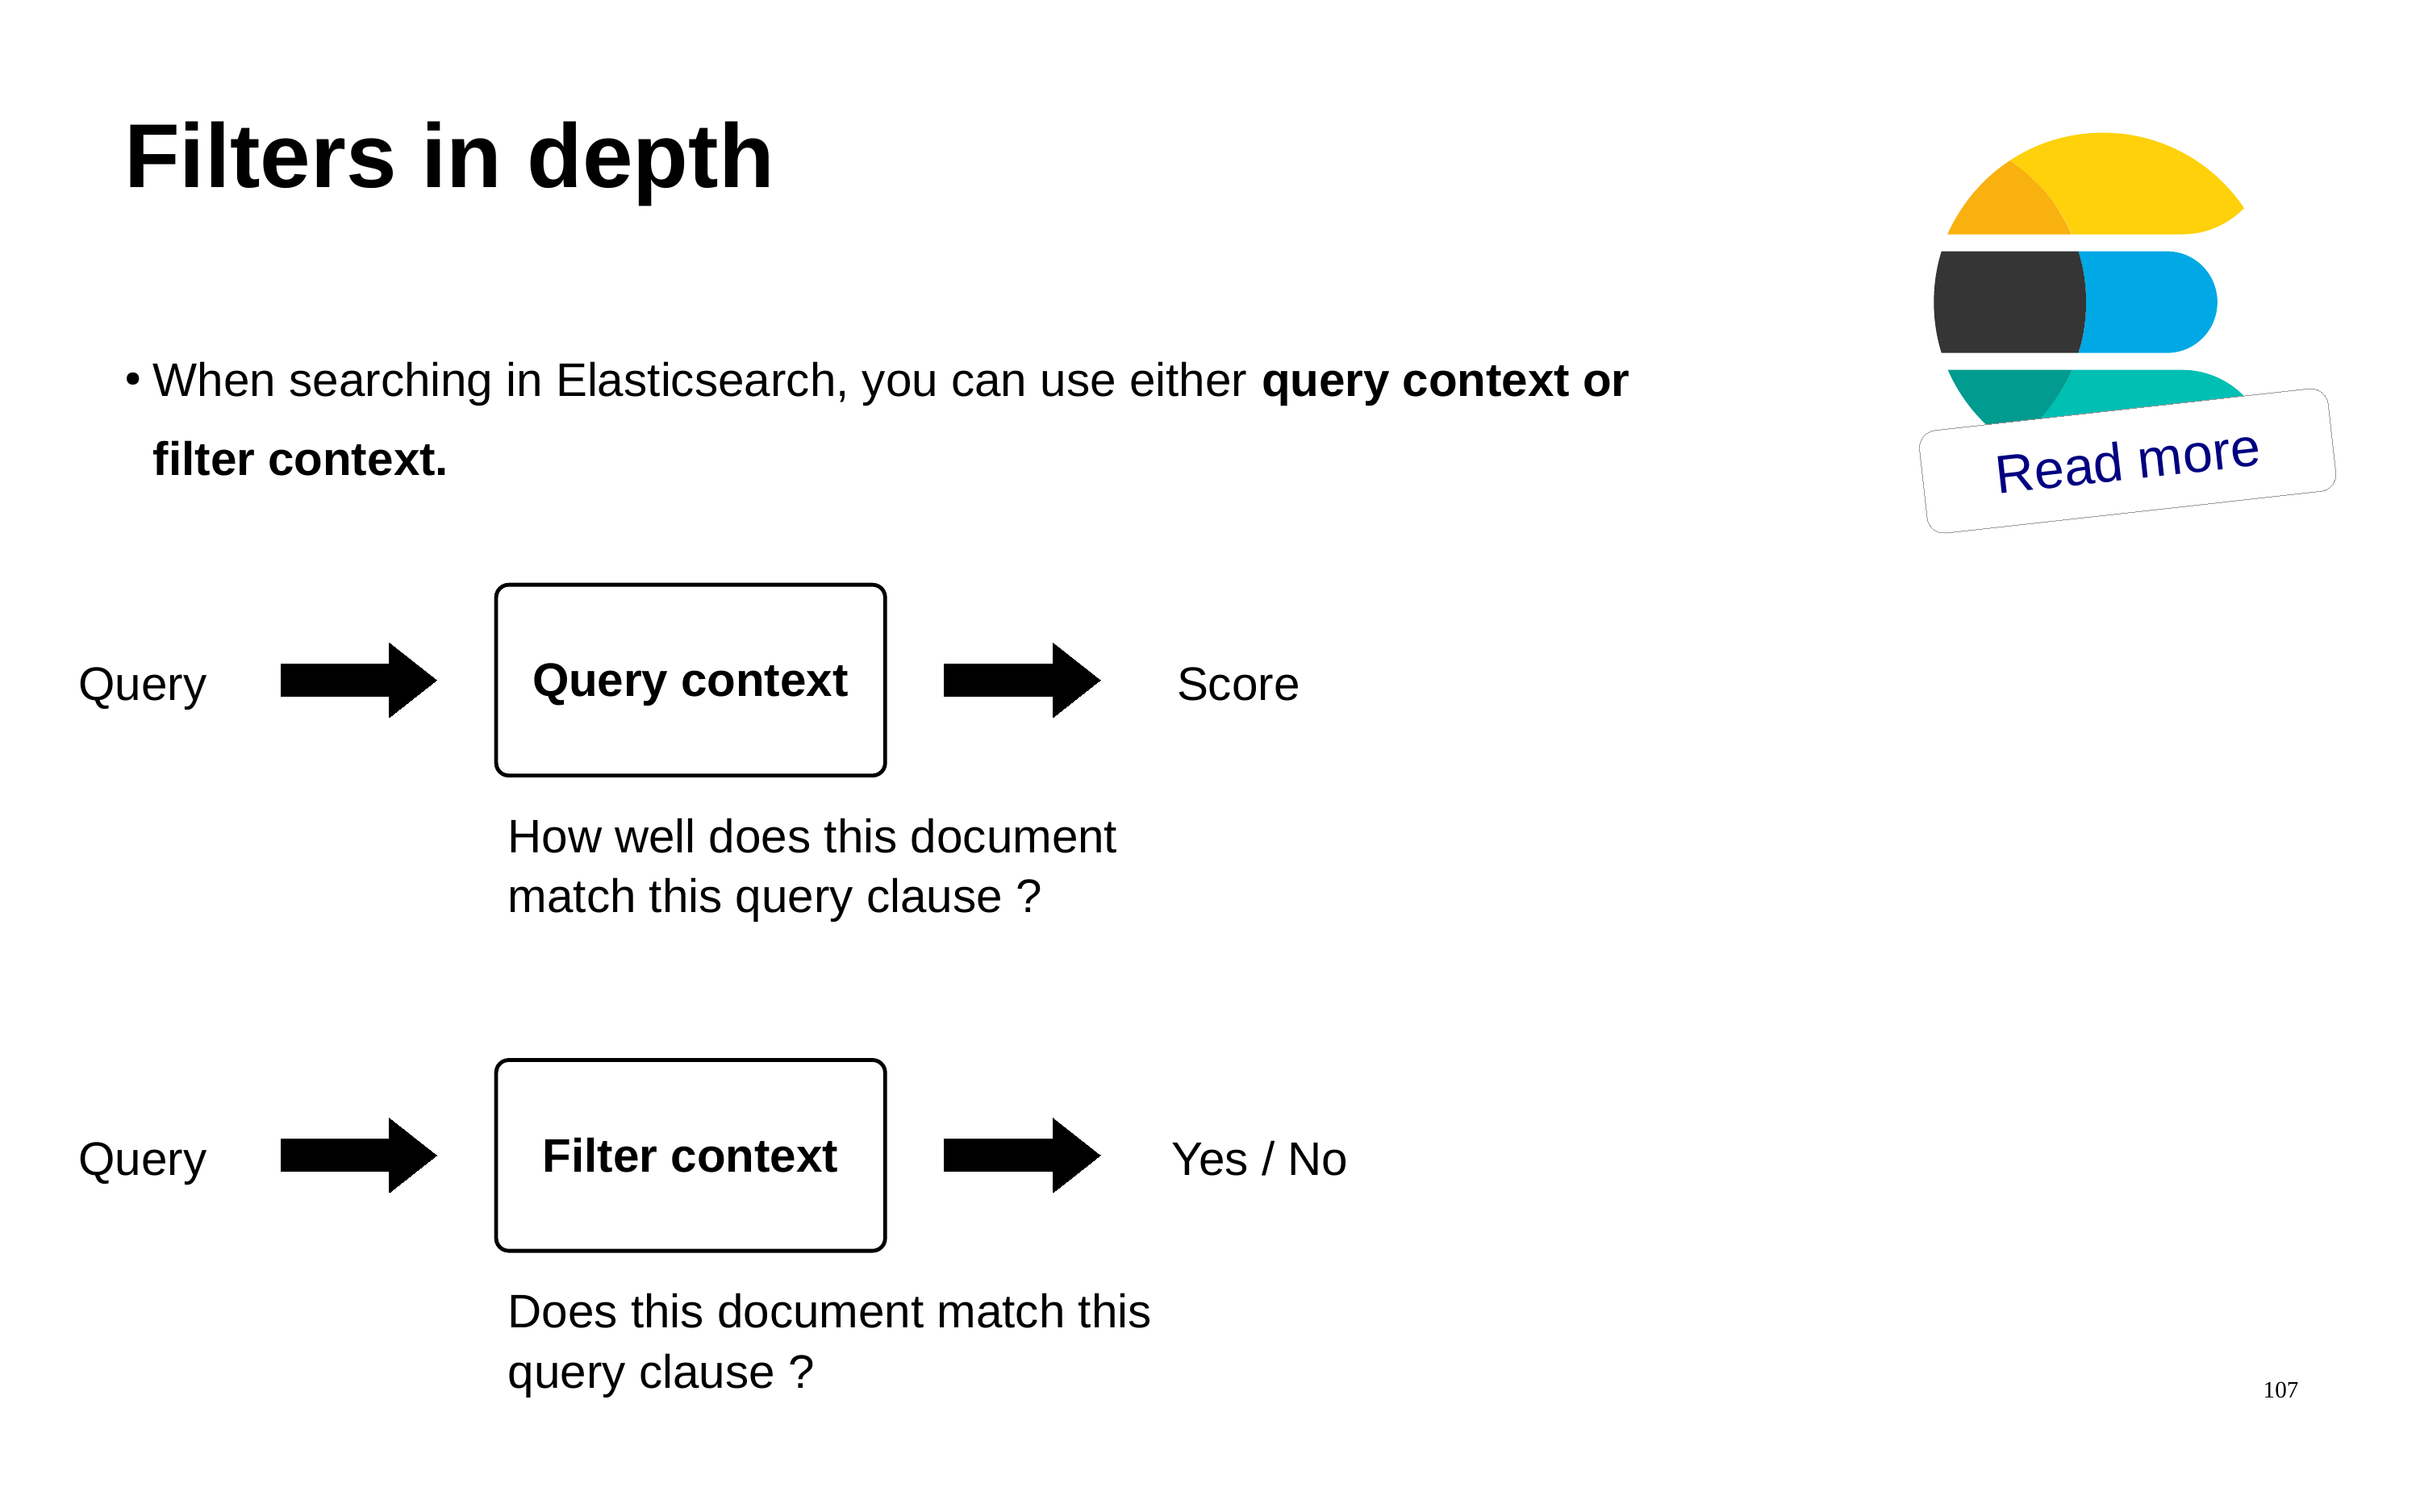

Filters in depth
When searching in Elasticsearch, you can use either query context or filter context.
Read more
Query context
Query
Score
How well does this document match this query clause ?
Filter context
Query
Yes / No
Does this document match this query clause ?
107